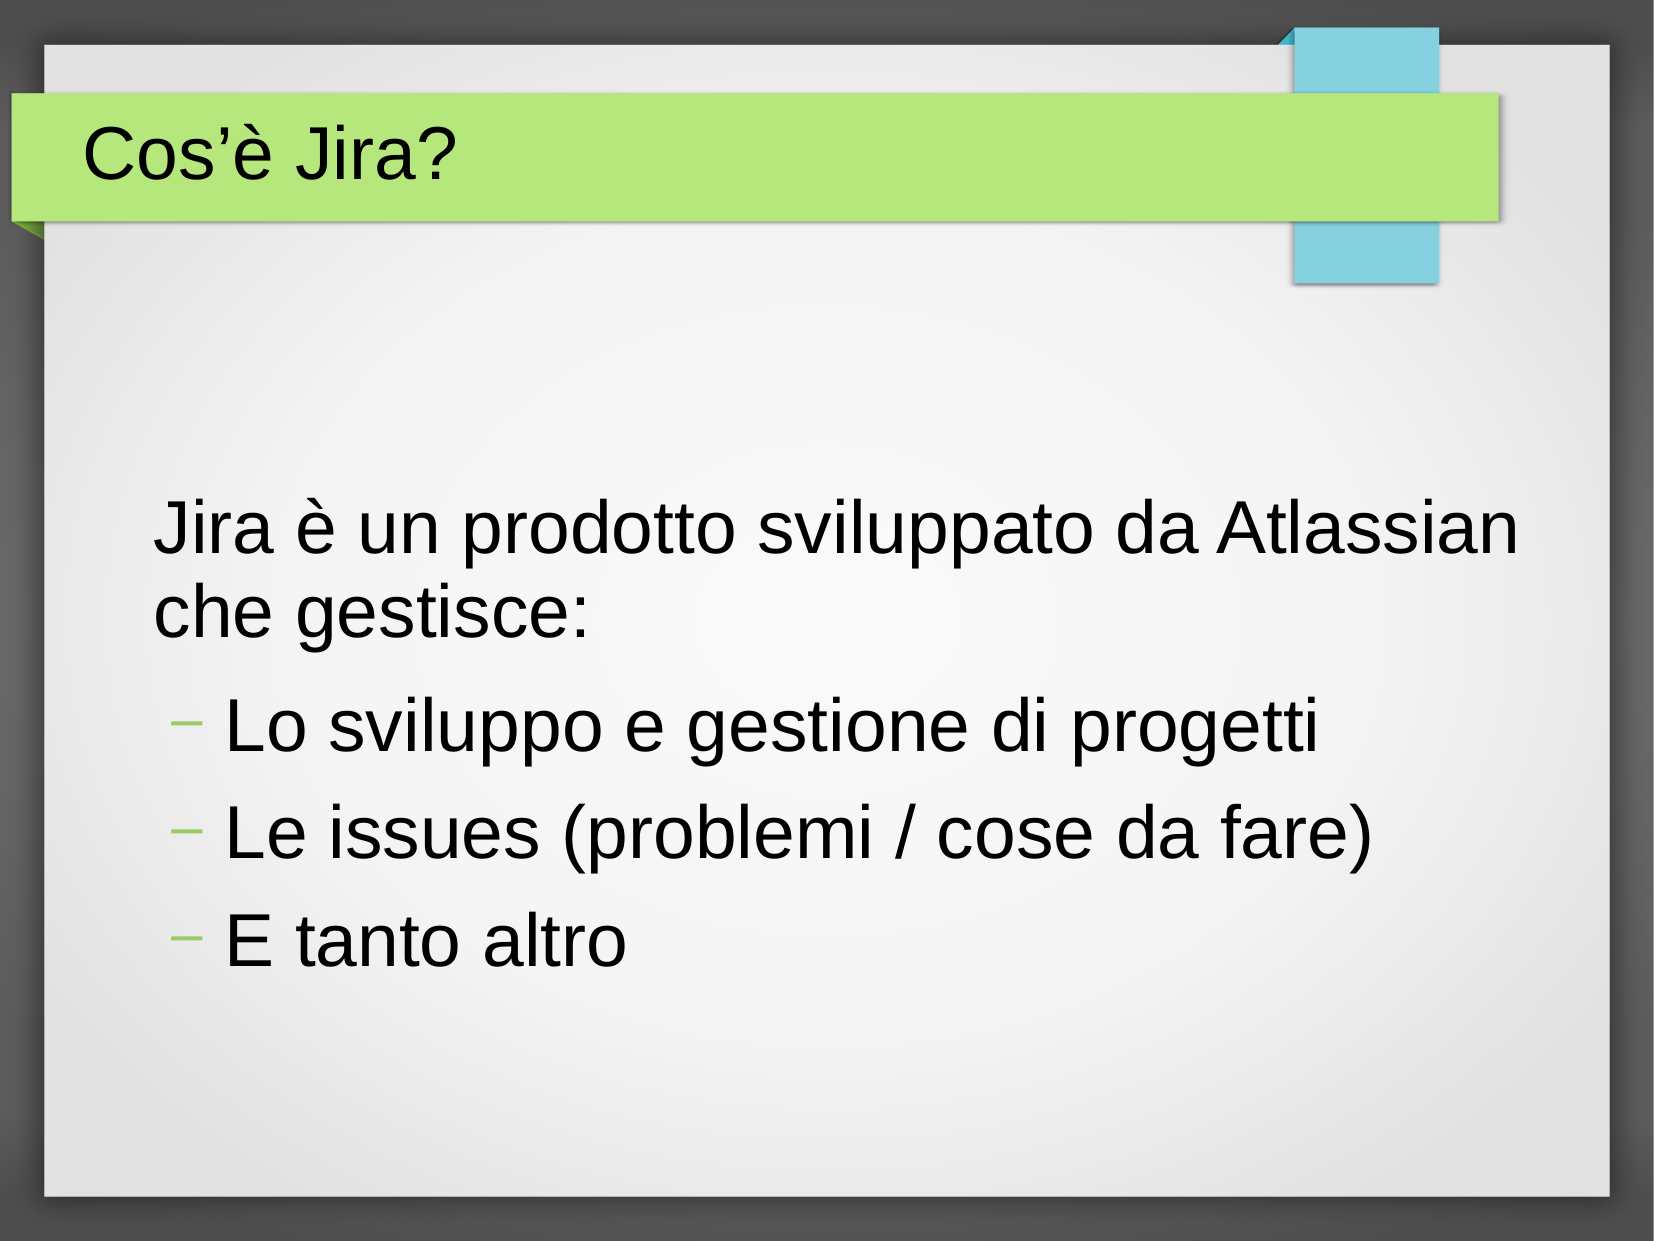

# Cos’è Jira?
Jira è un prodotto sviluppato da Atlassian che gestisce:
Lo sviluppo e gestione di progetti
Le issues (problemi / cose da fare)
E tanto altro